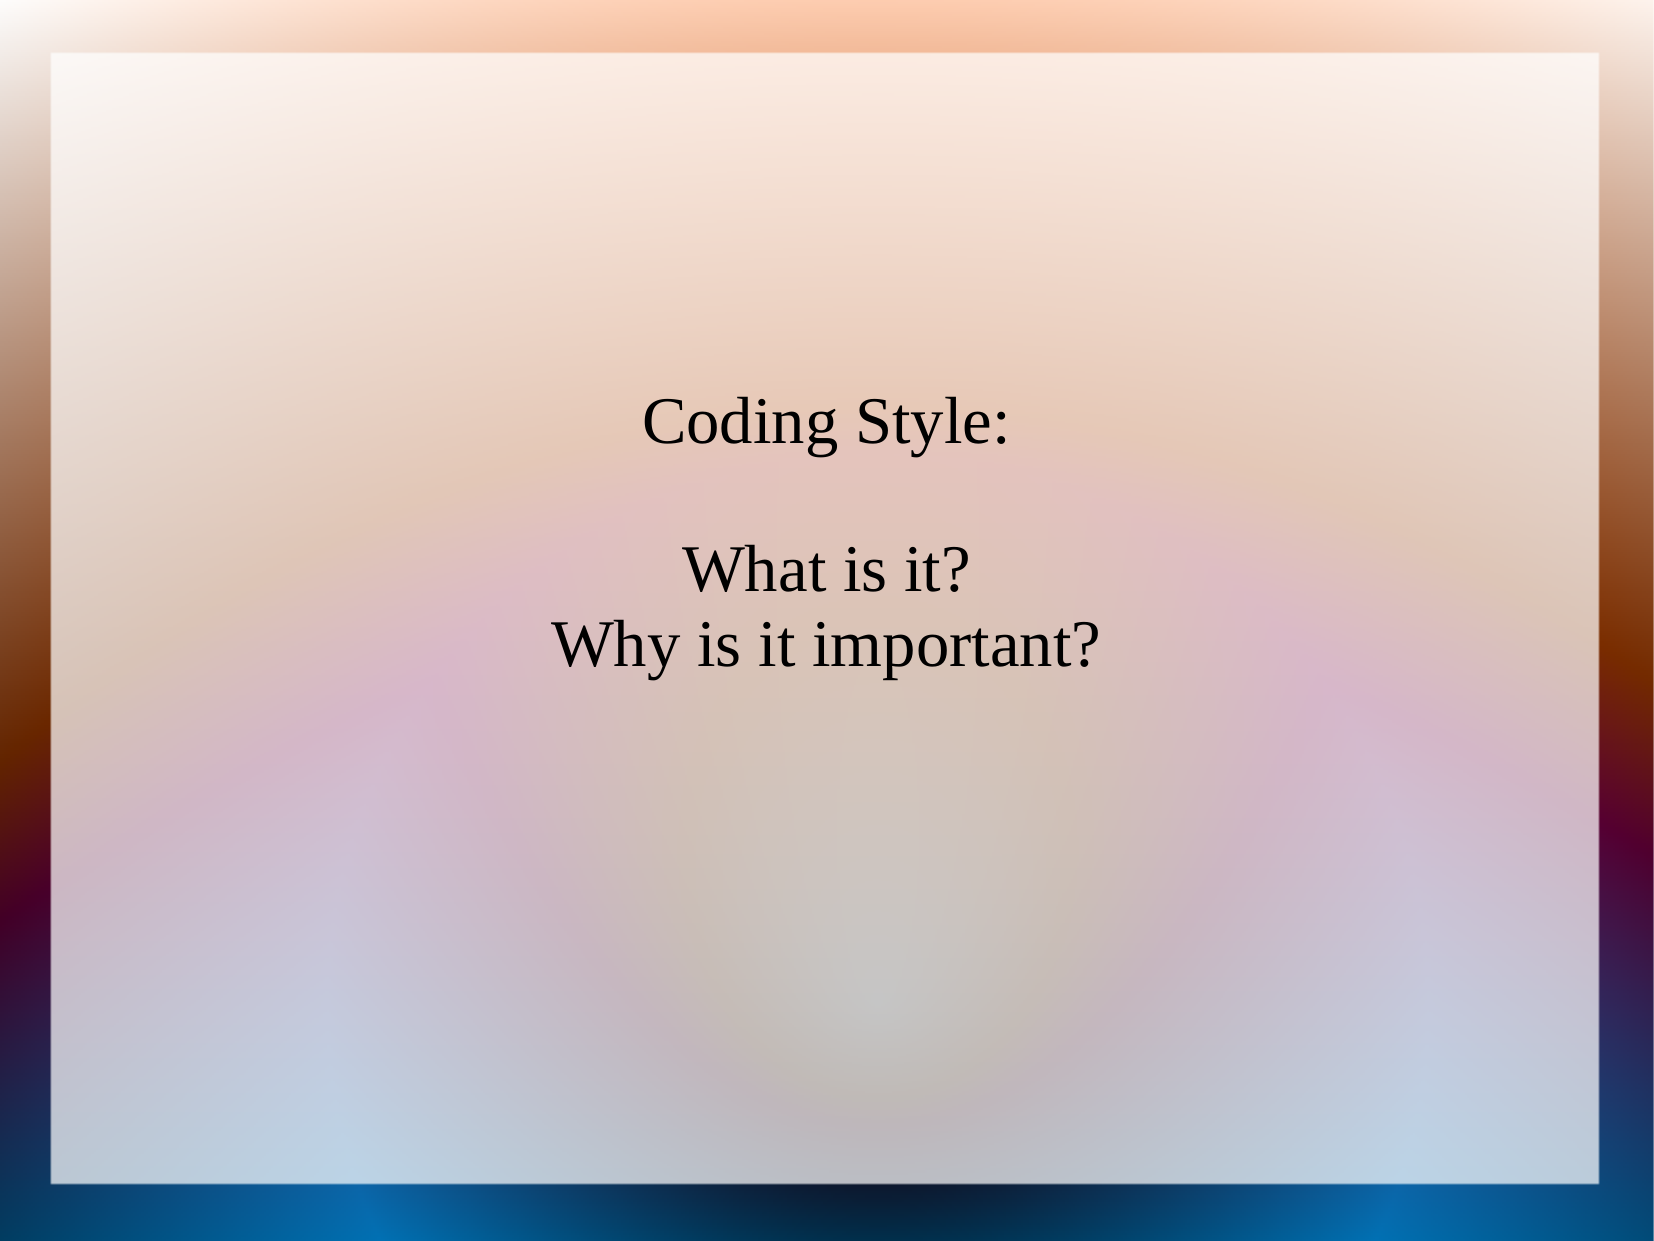

# Coding Style:
What is it?
Why is it important?